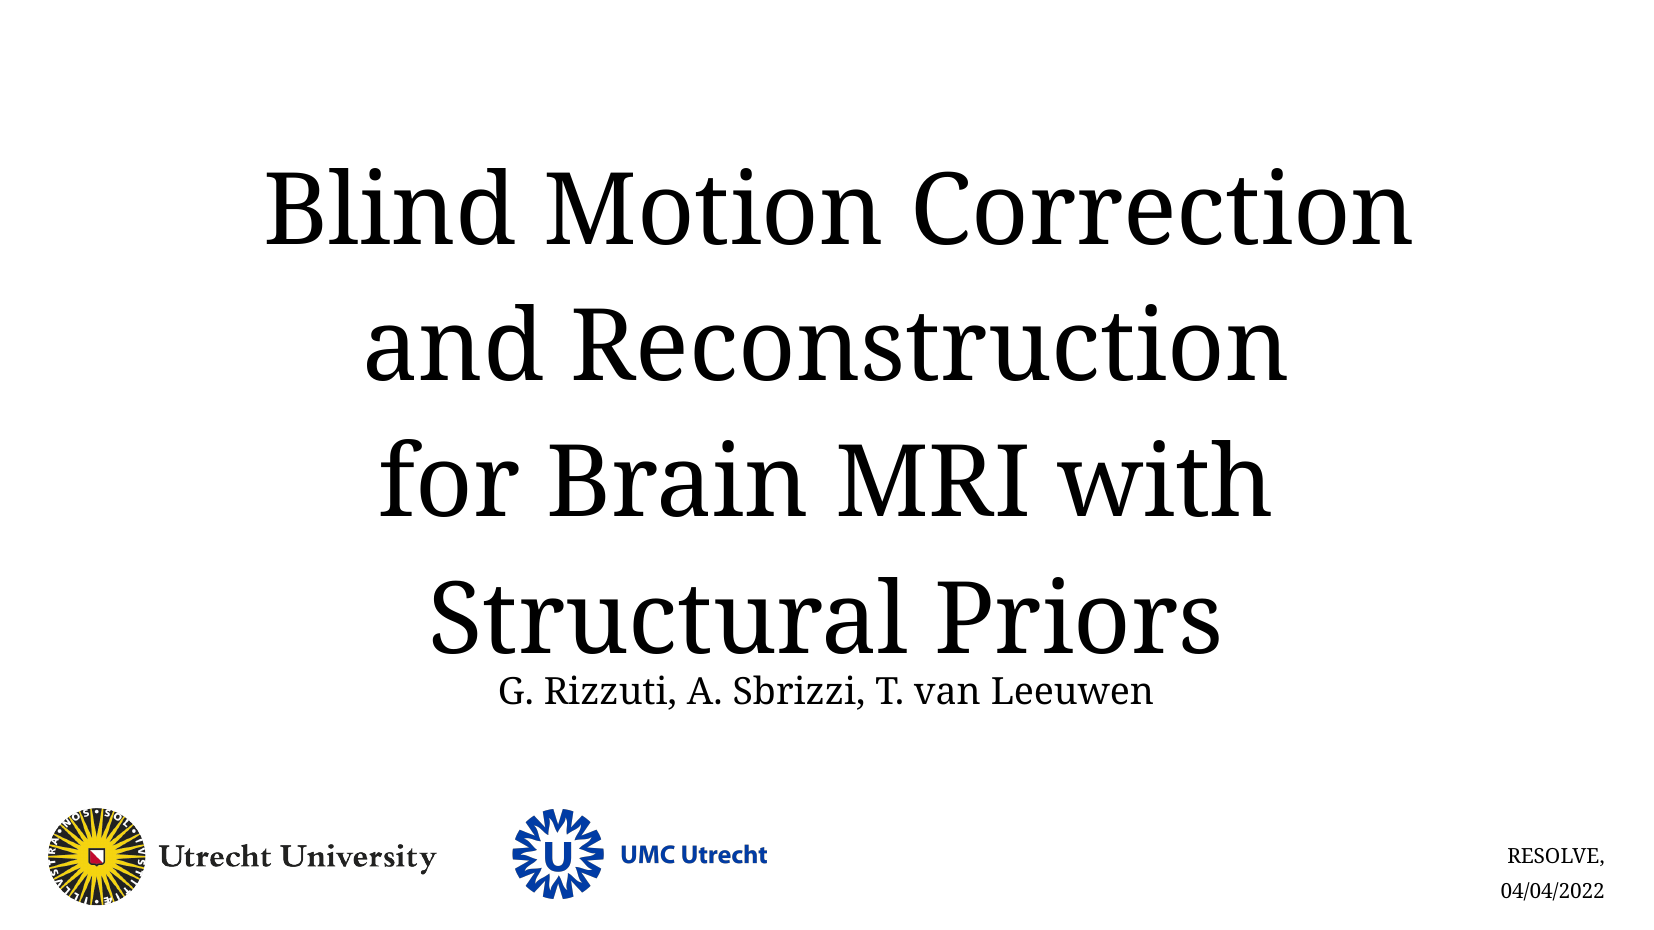

Blind Motion Correction and Reconstruction
for Brain MRI with Structural Priors
G. Rizzuti, A. Sbrizzi, T. van Leeuwen
RESOLVE,
04/04/2022